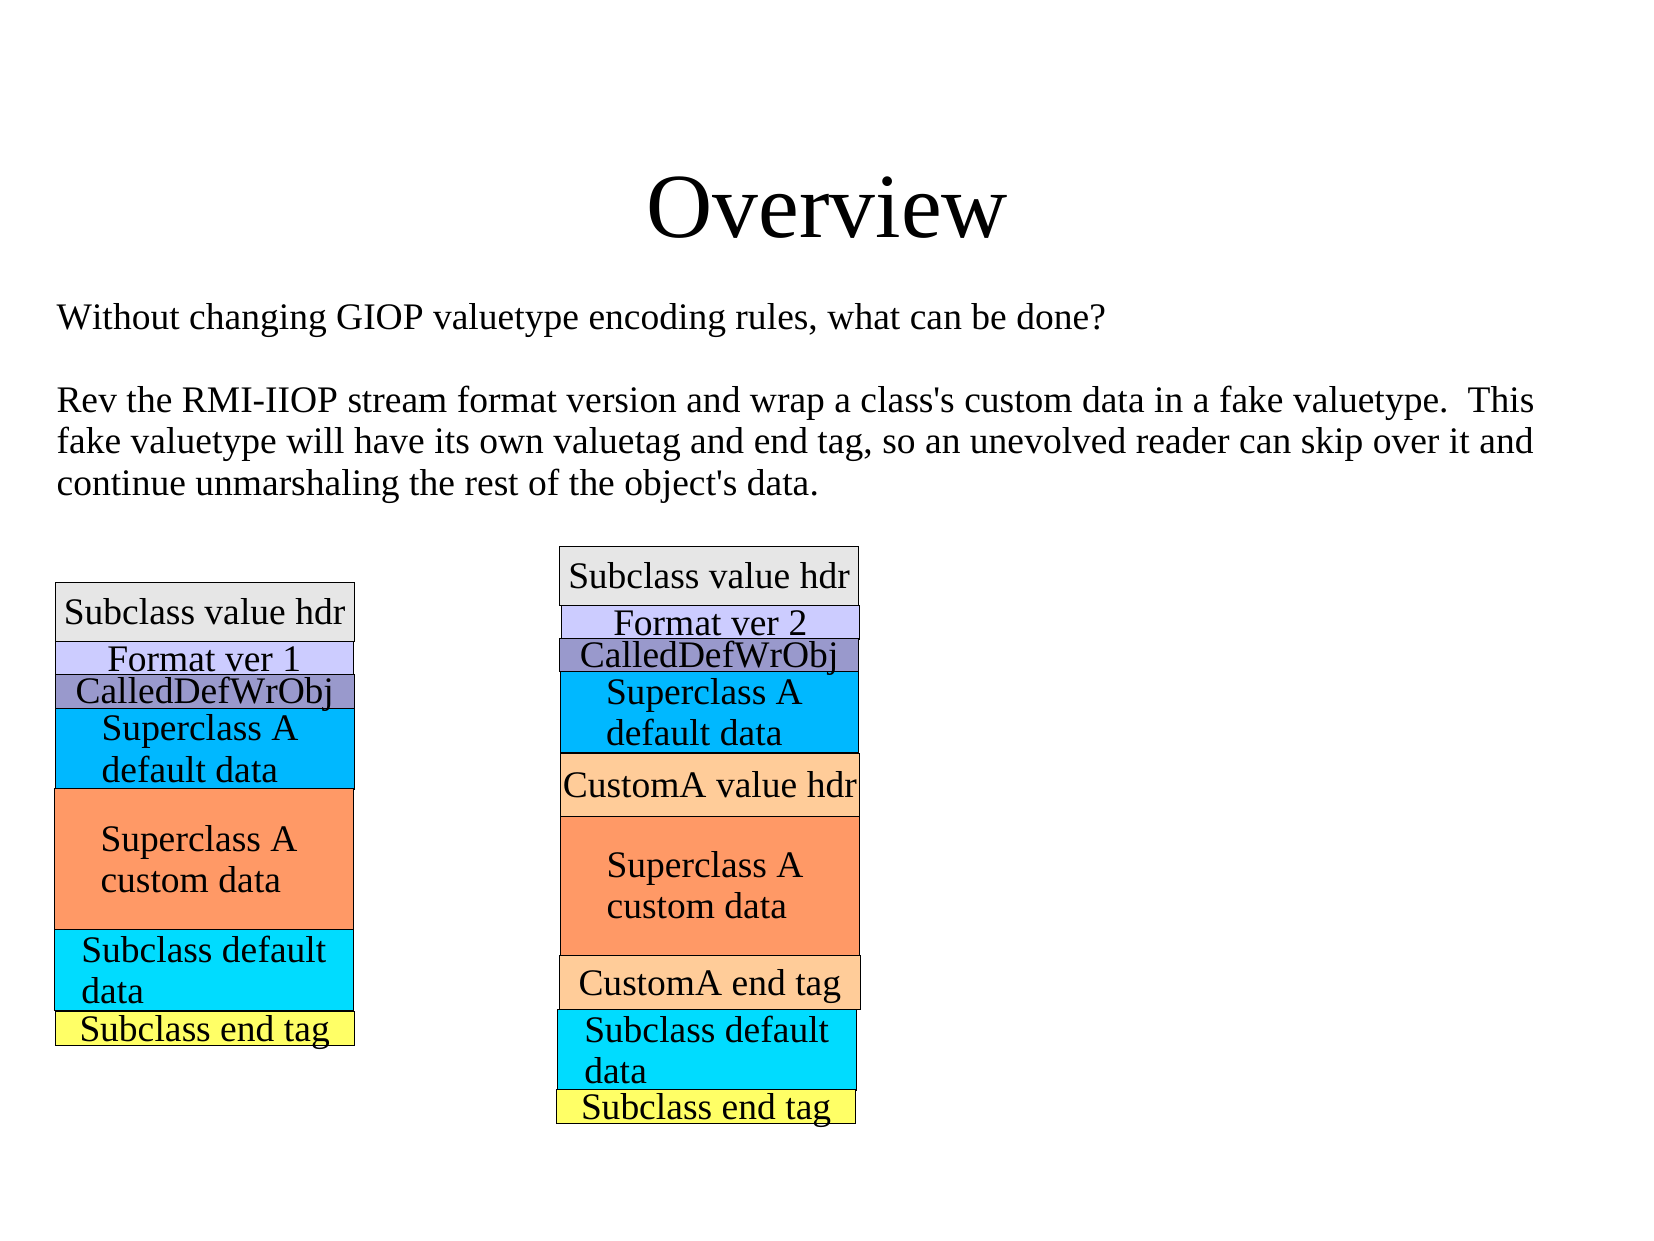

# Overview
Without changing GIOP valuetype encoding rules, what can be done?
Rev the RMI-IIOP stream format version and wrap a class's custom data in a fake valuetype. This fake valuetype will have its own valuetag and end tag, so an unevolved reader can skip over it and continue unmarshaling the rest of the object's data.
Subclass value hdr
Format ver 2
CalledDefWrObj
Superclass A
default data
CustomA value hdr
Superclass A
custom data
CustomA end tag
Subclass default
data
Subclass end tag
Subclass value hdr
Format ver 1
CalledDefWrObj
Superclass A
default data
Superclass A
custom data
Subclass default
data
Subclass end tag